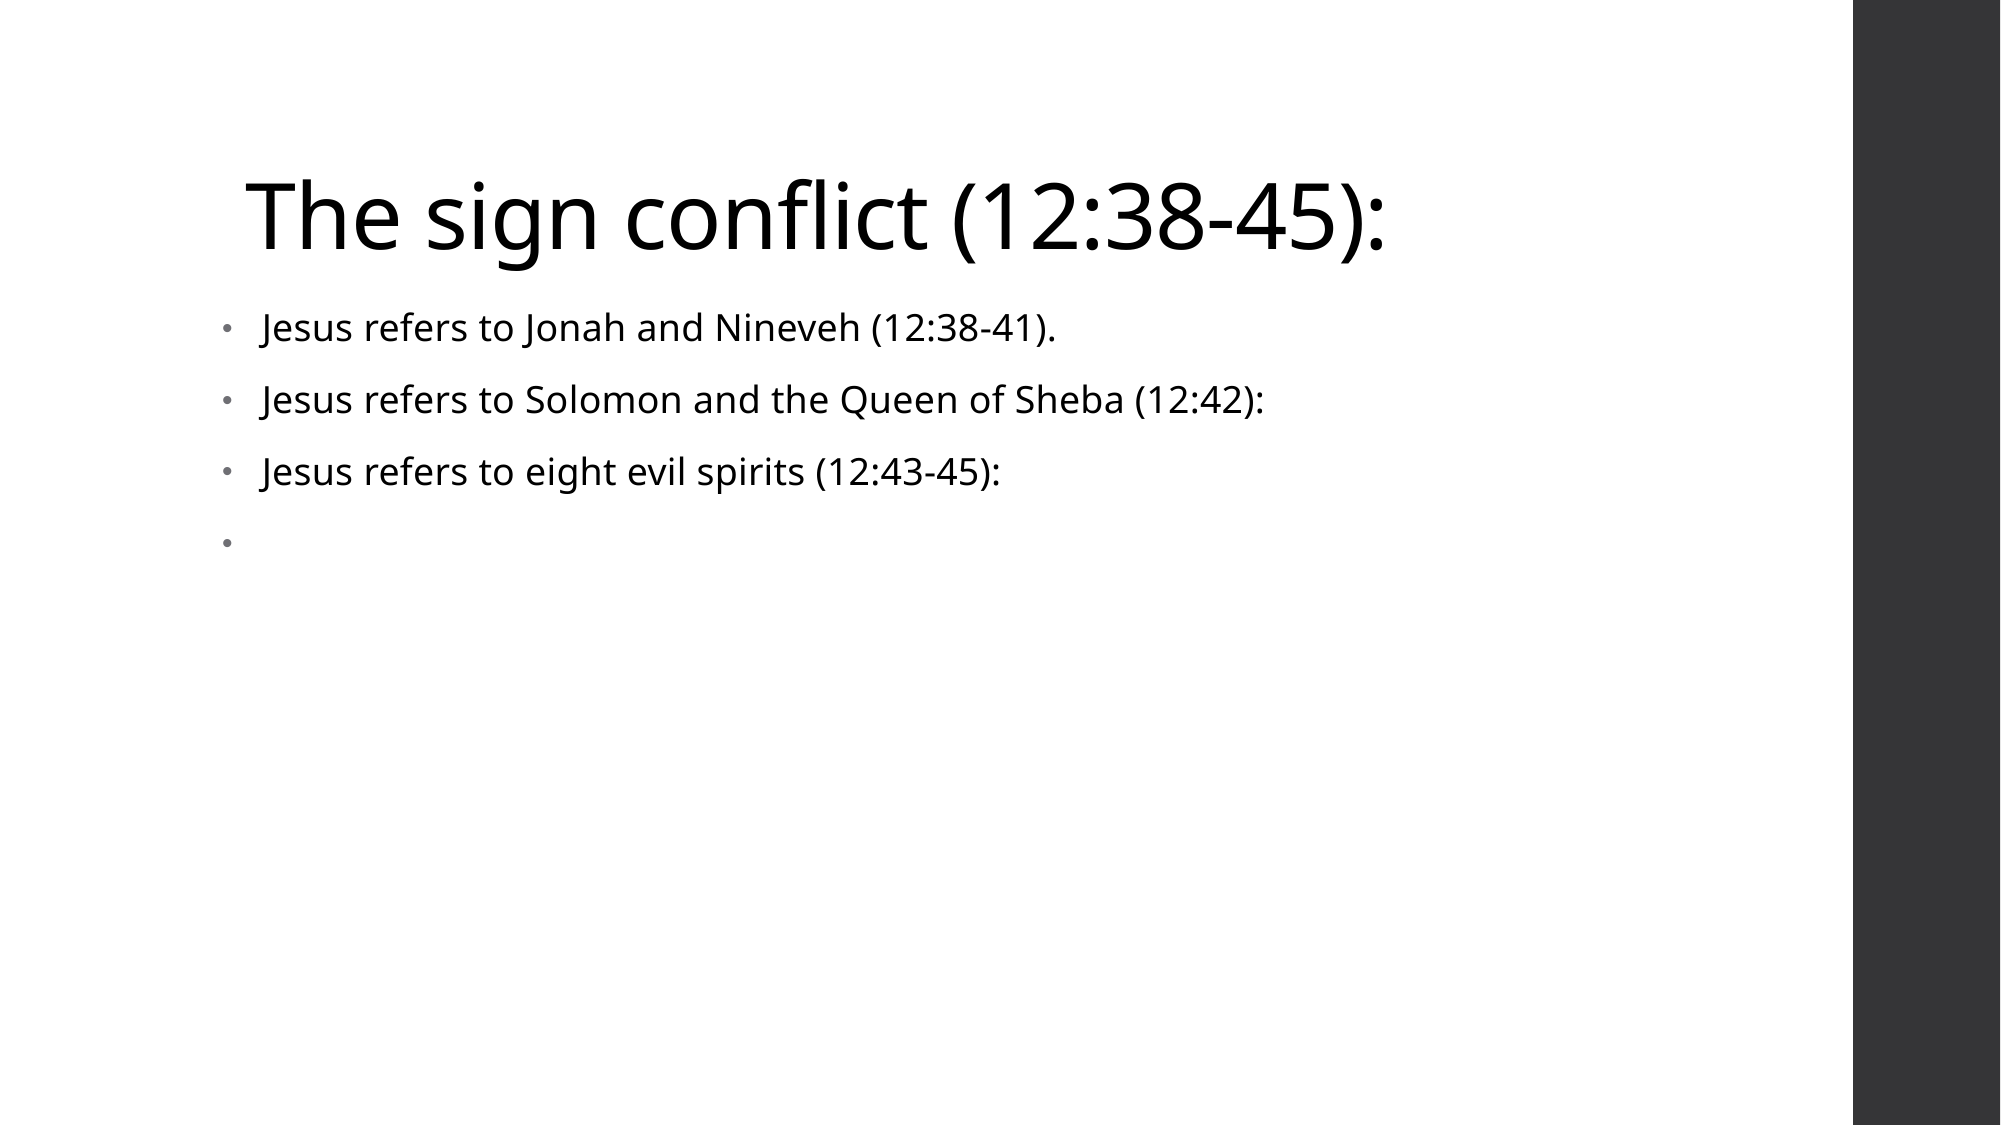

# The sign conflict (12:38-45):
 Jesus refers to Jonah and Nineveh (12:38-41).
 Jesus refers to Solomon and the Queen of Sheba (12:42):
 Jesus refers to eight evil spirits (12:43-45):